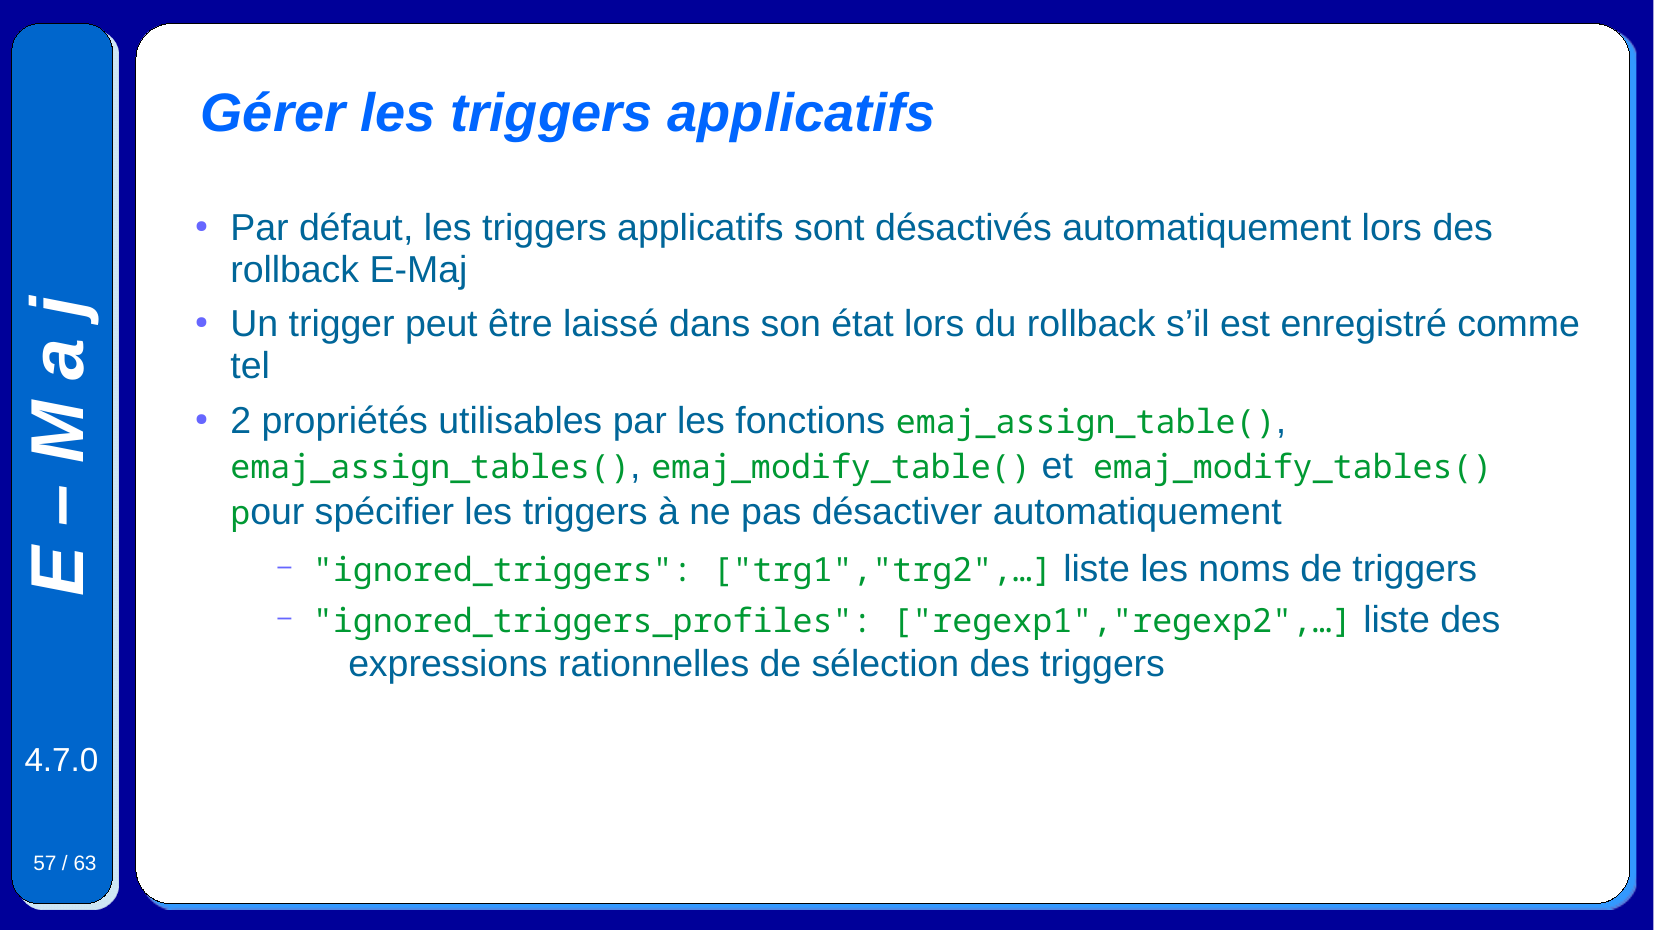

# Gérer les triggers applicatifs
Par défaut, les triggers applicatifs sont désactivés automatiquement lors des rollback E-Maj
Un trigger peut être laissé dans son état lors du rollback s’il est enregistré comme tel
2 propriétés utilisables par les fonctions emaj_assign_table(), emaj_assign_tables(), emaj_modify_table() et emaj_modify_tables() pour spécifier les triggers à ne pas désactiver automatiquement
"ignored_triggers": ["trg1","trg2",…] liste les noms de triggers
"ignored_triggers_profiles": ["regexp1","regexp2",…] liste des expressions rationnelles de sélection des triggers